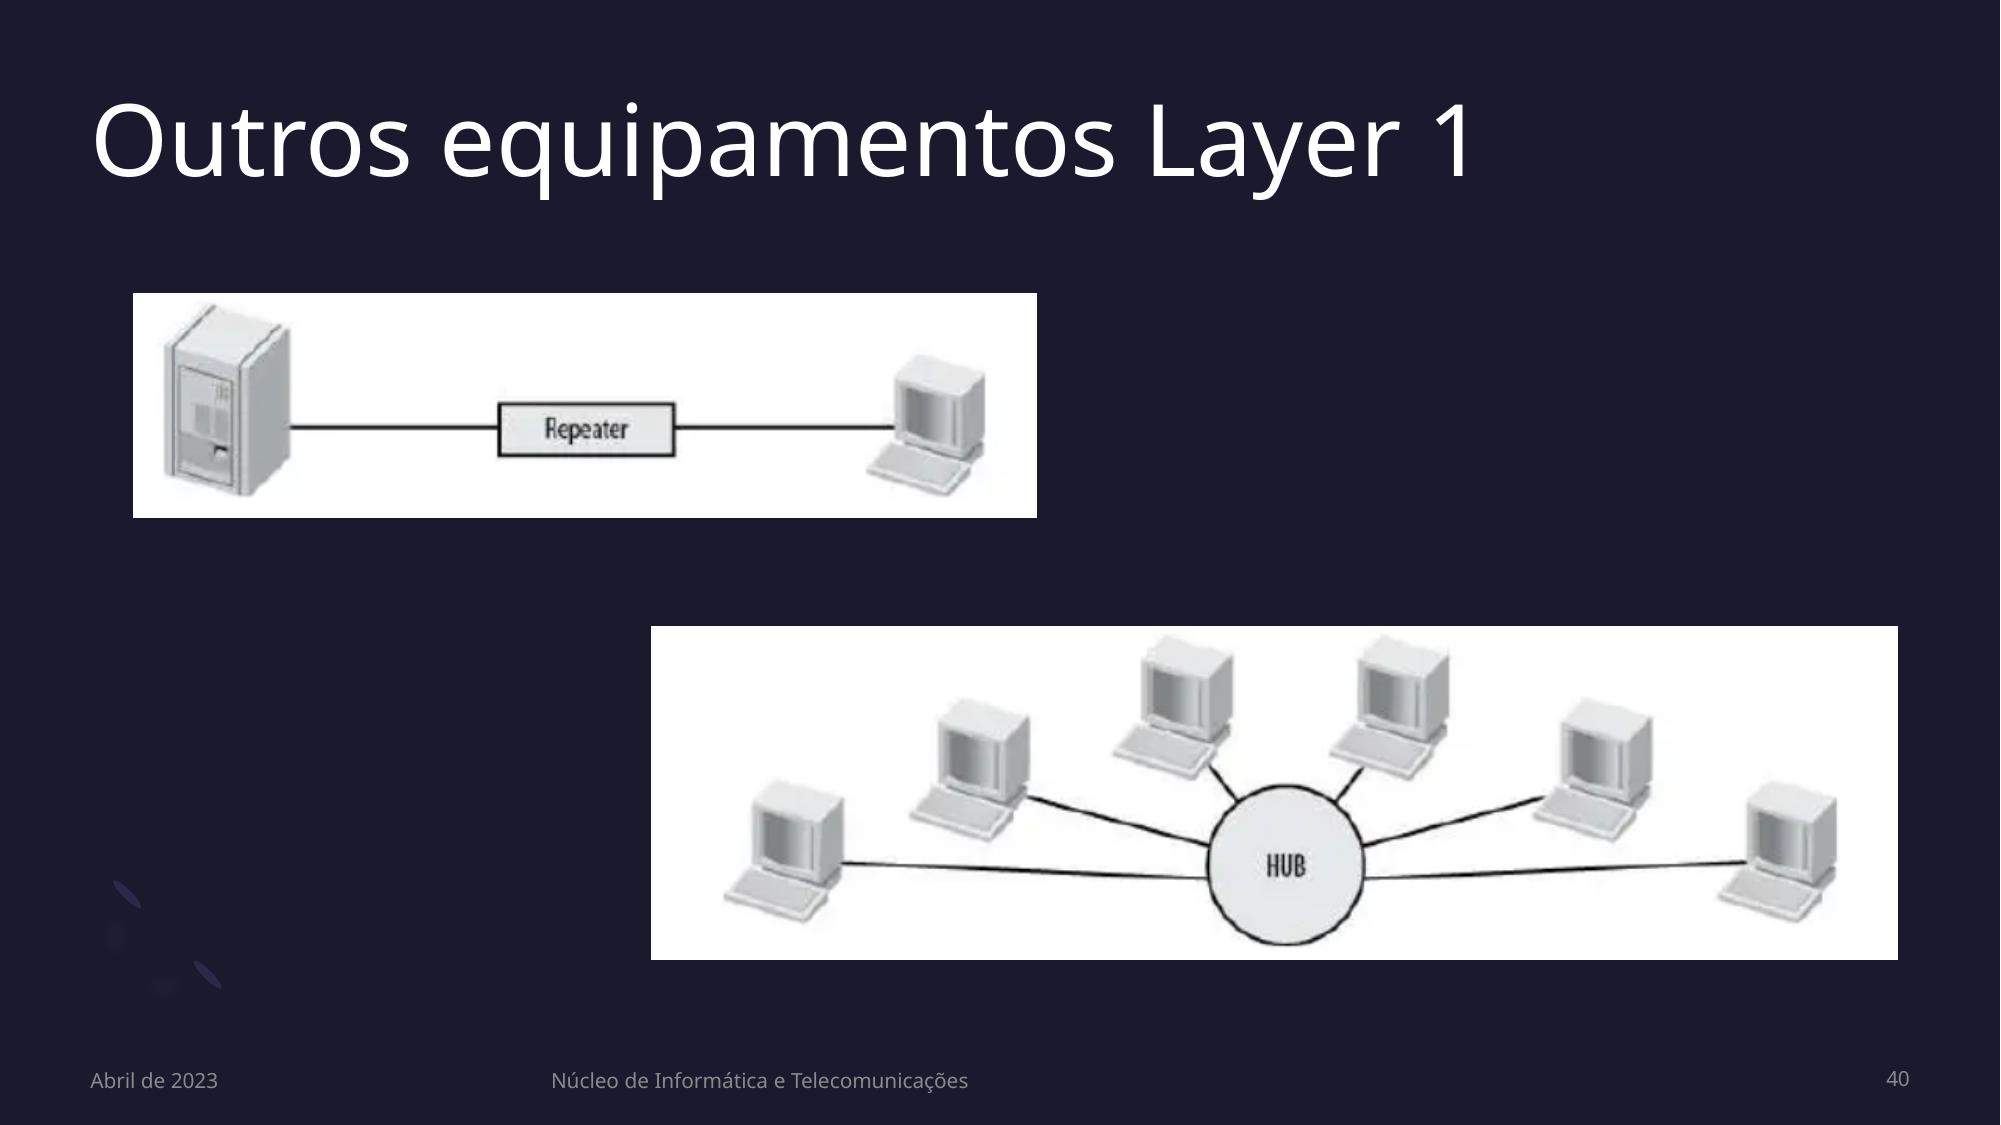

# Outros equipamentos Layer 1
Abril de 2023
Núcleo de Informática e Telecomunicações